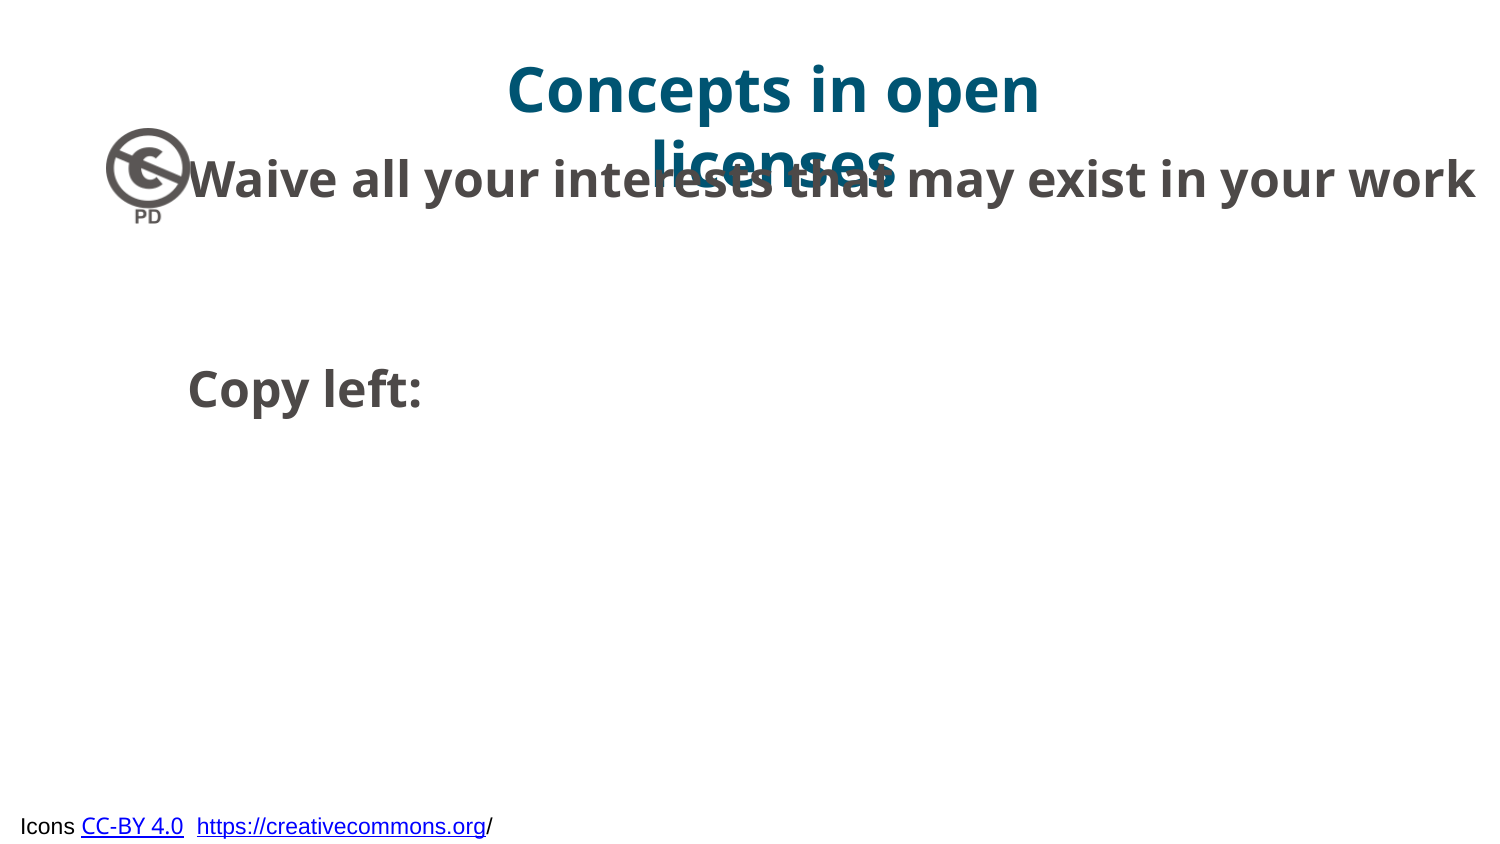

Concepts in open licenses
Waive all your interests that may exist in your work
Copy left:
Icons CC-BY 4.0 https://creativecommons.org/